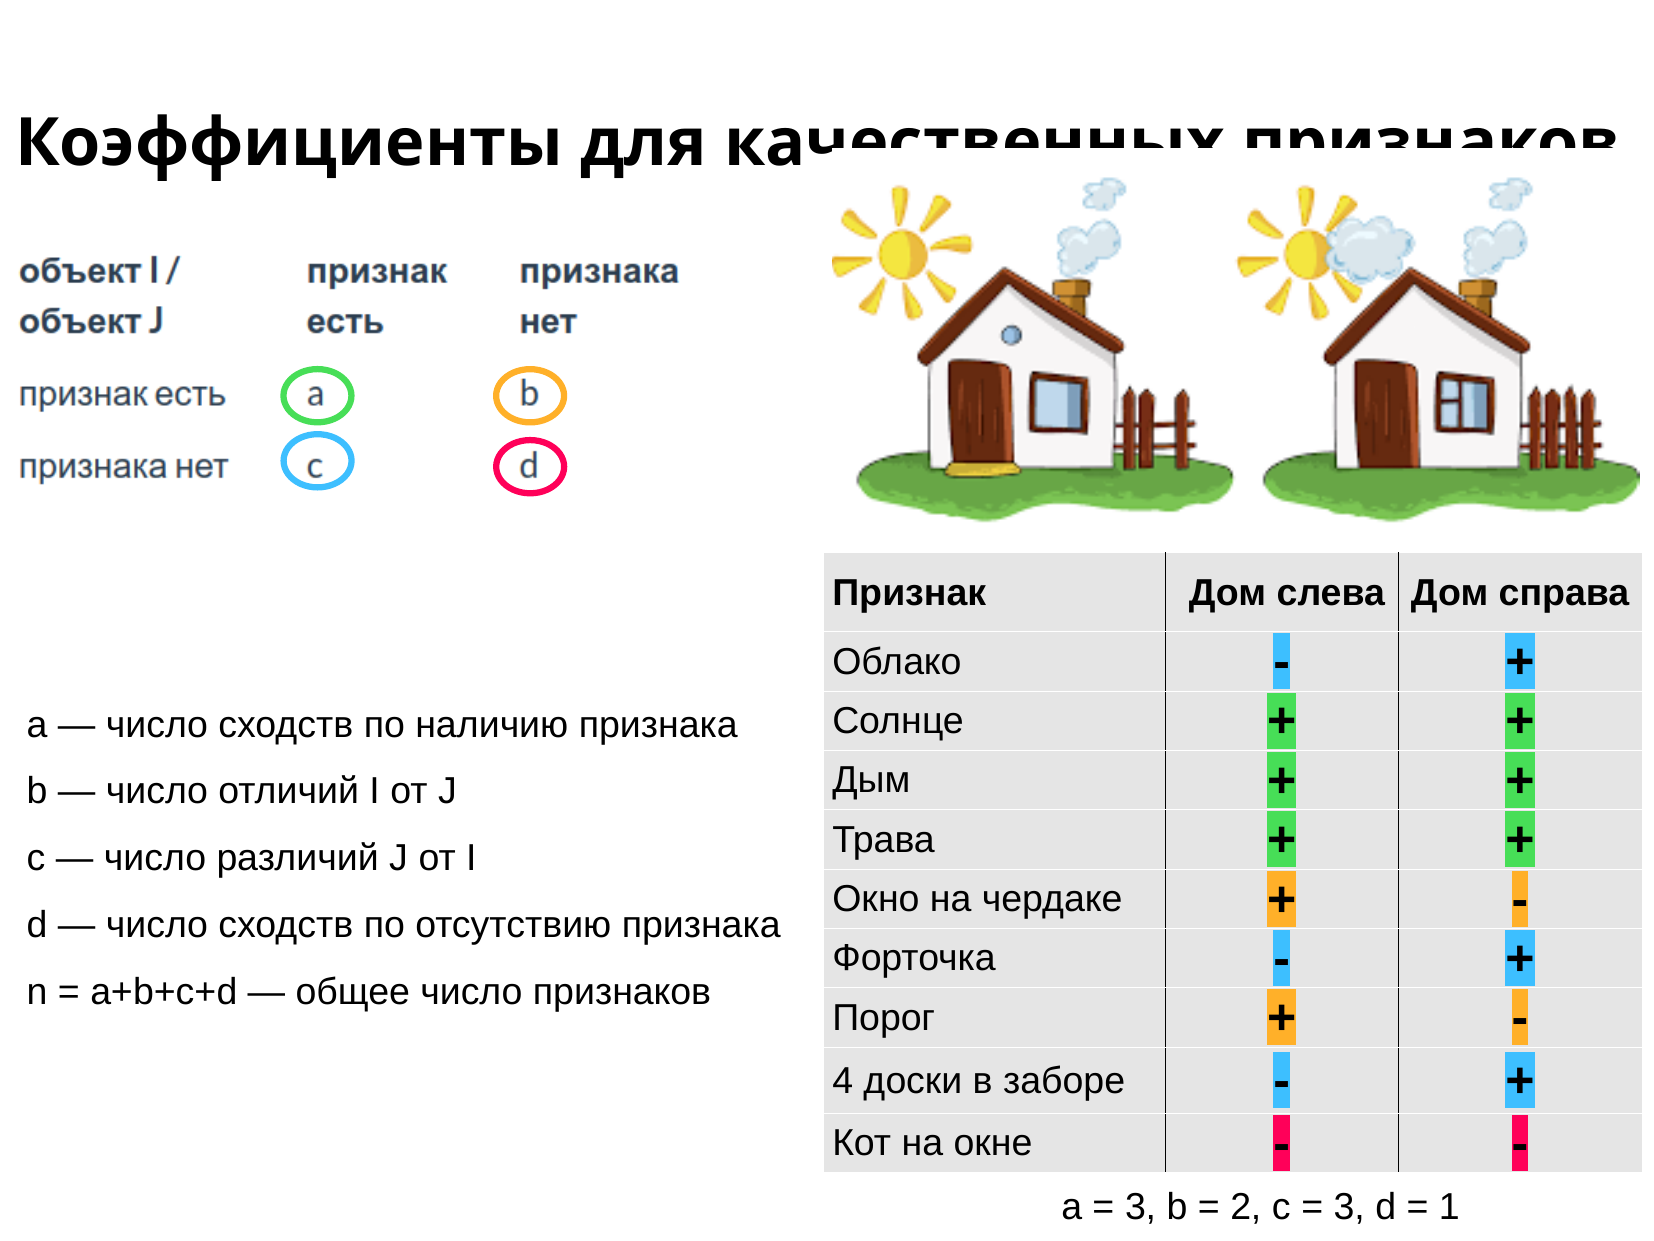

# Коэффициенты для качественных признаков
| Признак | Дом слева | Дом справа |
| --- | --- | --- |
| Облако | - | + |
| Солнце | + | + |
| Дым | + | + |
| Трава | + | + |
| Окно на чердаке | + | - |
| Форточка | - | + |
| Порог | + | - |
| 4 доски в заборе | - | + |
| Кот на окне | - | - |
a — число сходств по наличию признака
b — число отличий I от J
c — число различий J от I
d — число сходств по отсутствию признака
n = a+b+c+d — общее число признаков
a = 3, b = 2, c = 3, d = 1